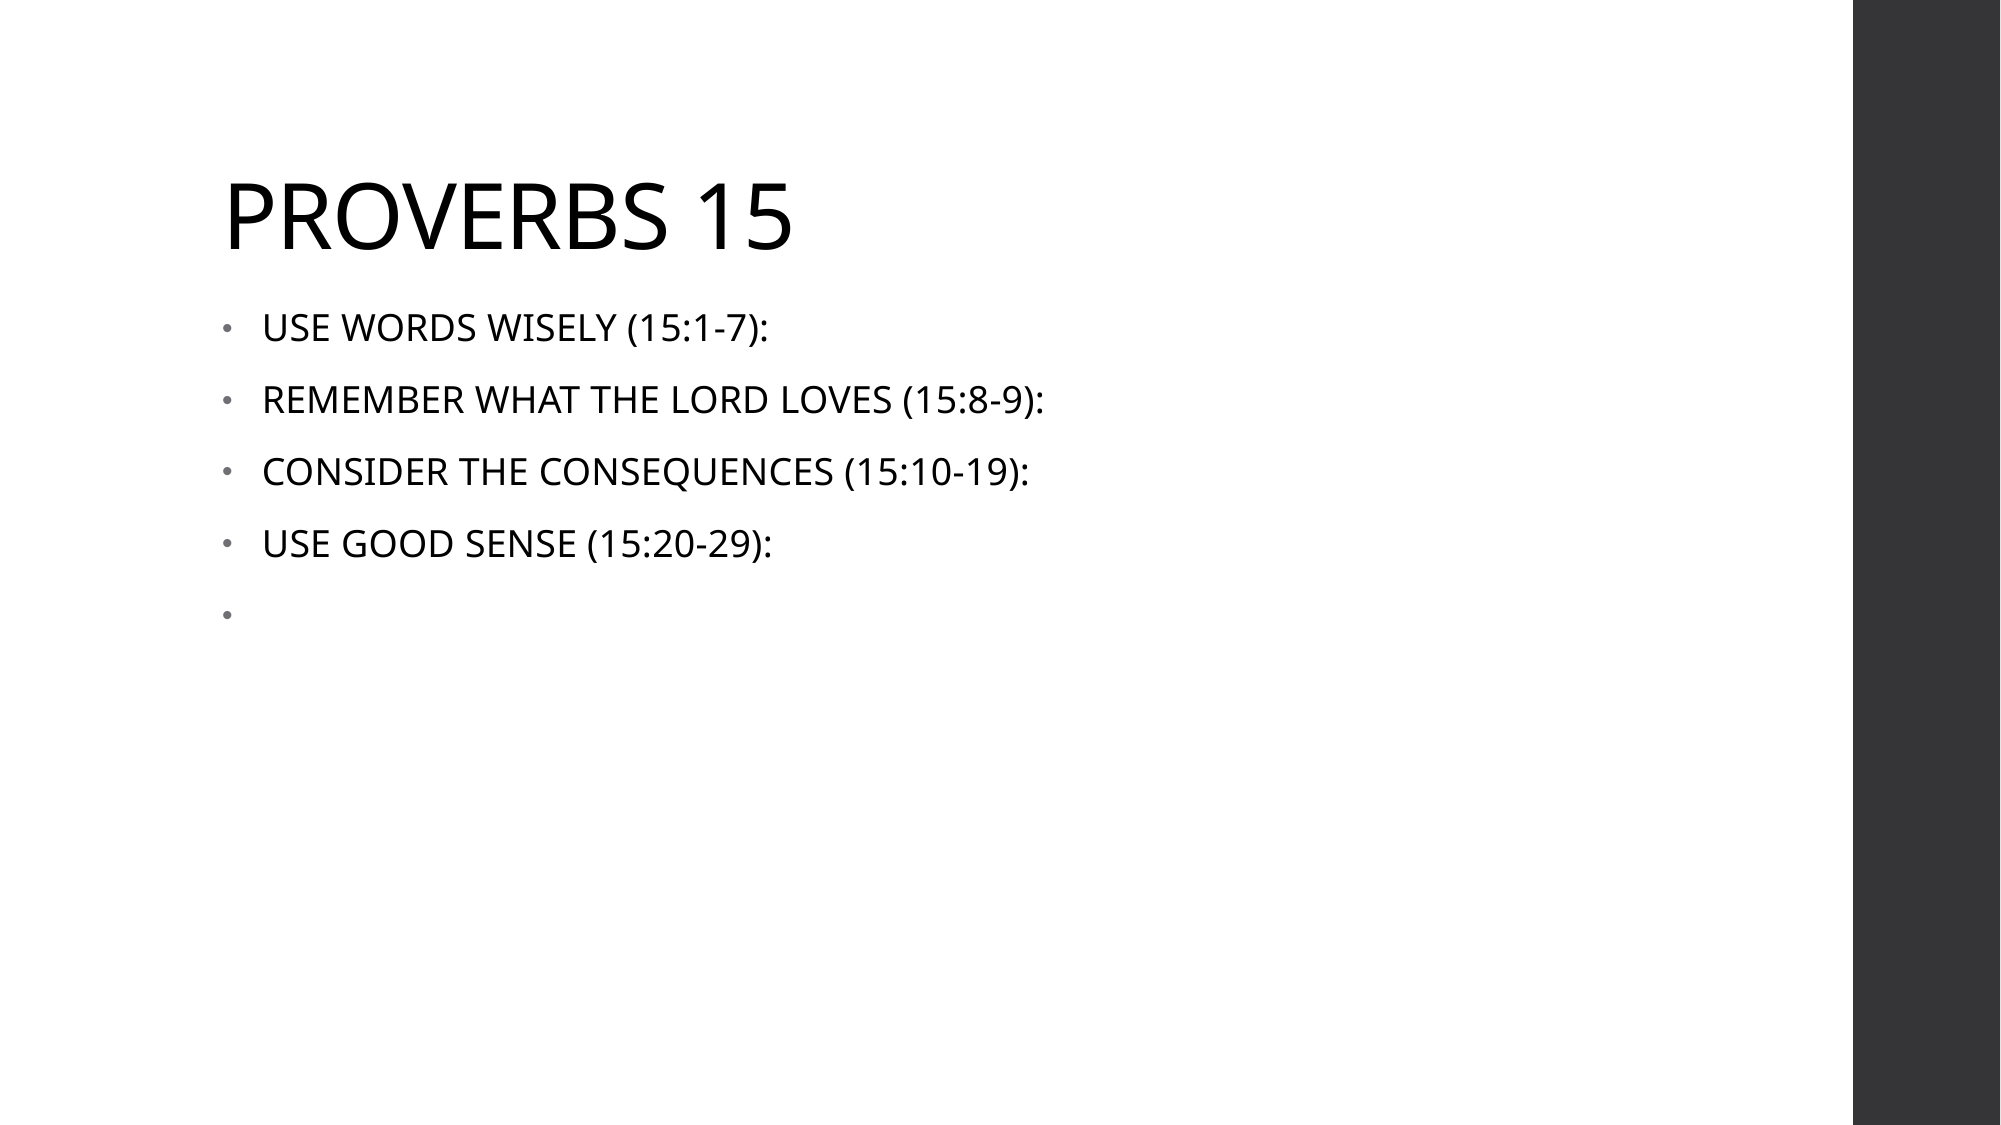

# PROVERBS 15
 USE WORDS WISELY (15:1-7):
 REMEMBER WHAT THE LORD LOVES (15:8-9):
 CONSIDER THE CONSEQUENCES (15:10-19):
 USE GOOD SENSE (15:20-29):